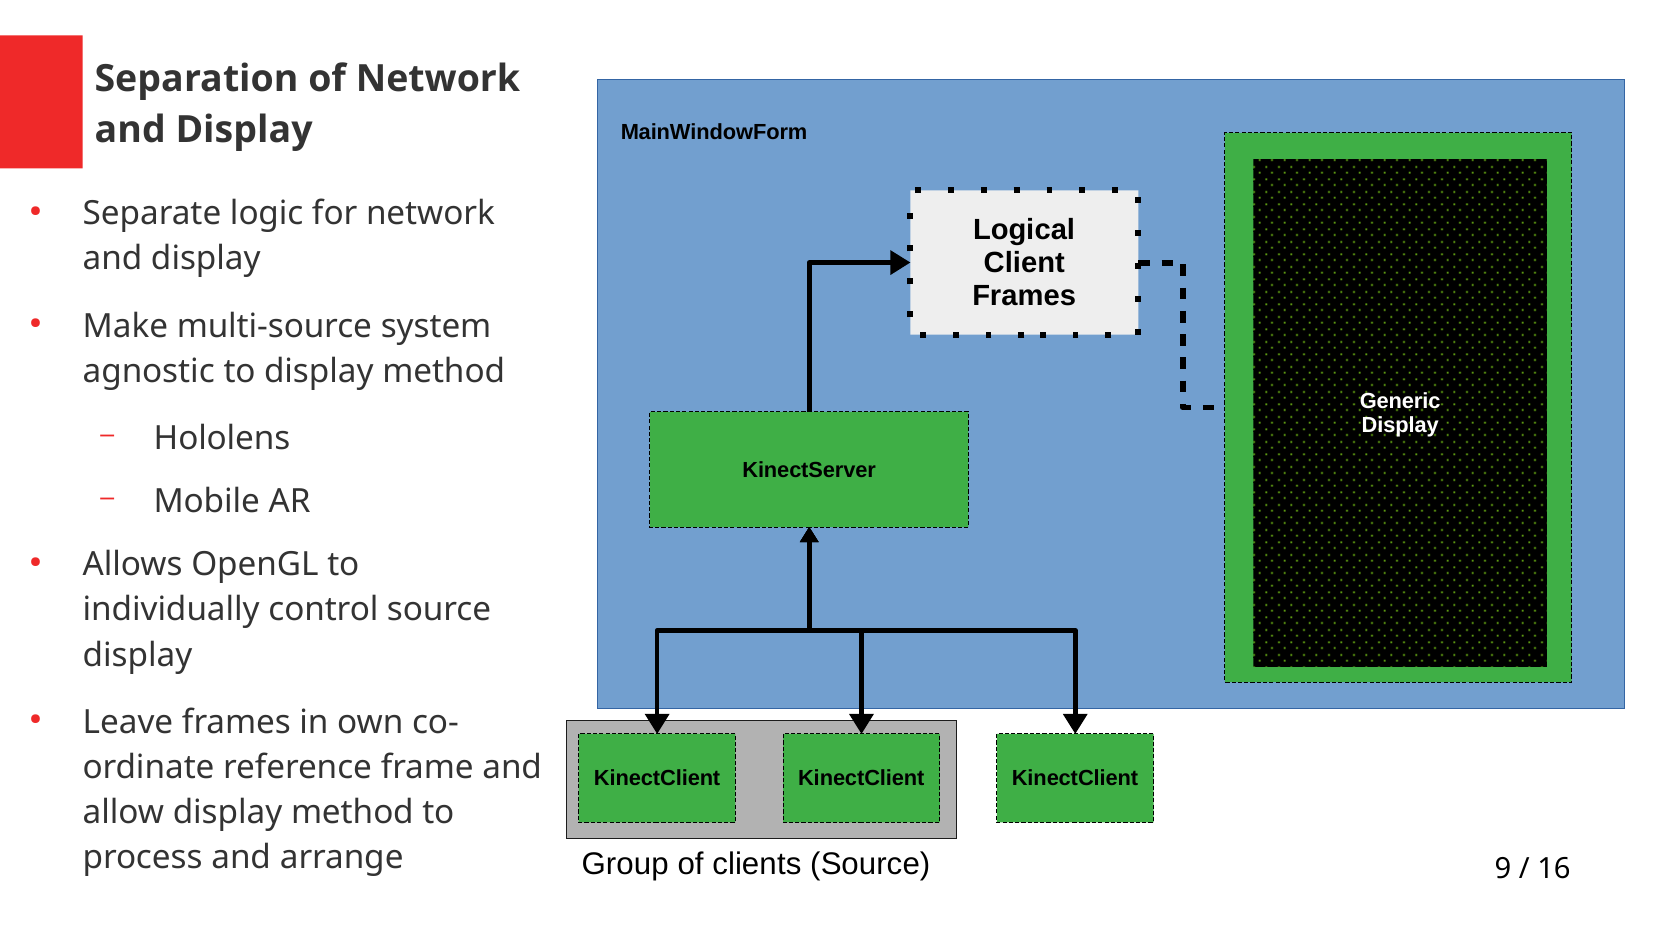

Separation of Network and Display
MainWindowForm
Generic
Display
# Separate logic for network and display
Make multi-source system agnostic to display method
Hololens
Mobile AR
Allows OpenGL to individually control source display
Leave frames in own co-ordinate reference frame and allow display method to process and arrange
Logical
Client
Frames
KinectServer
KinectClient
KinectClient
KinectClient
Group of clients (Source)
9